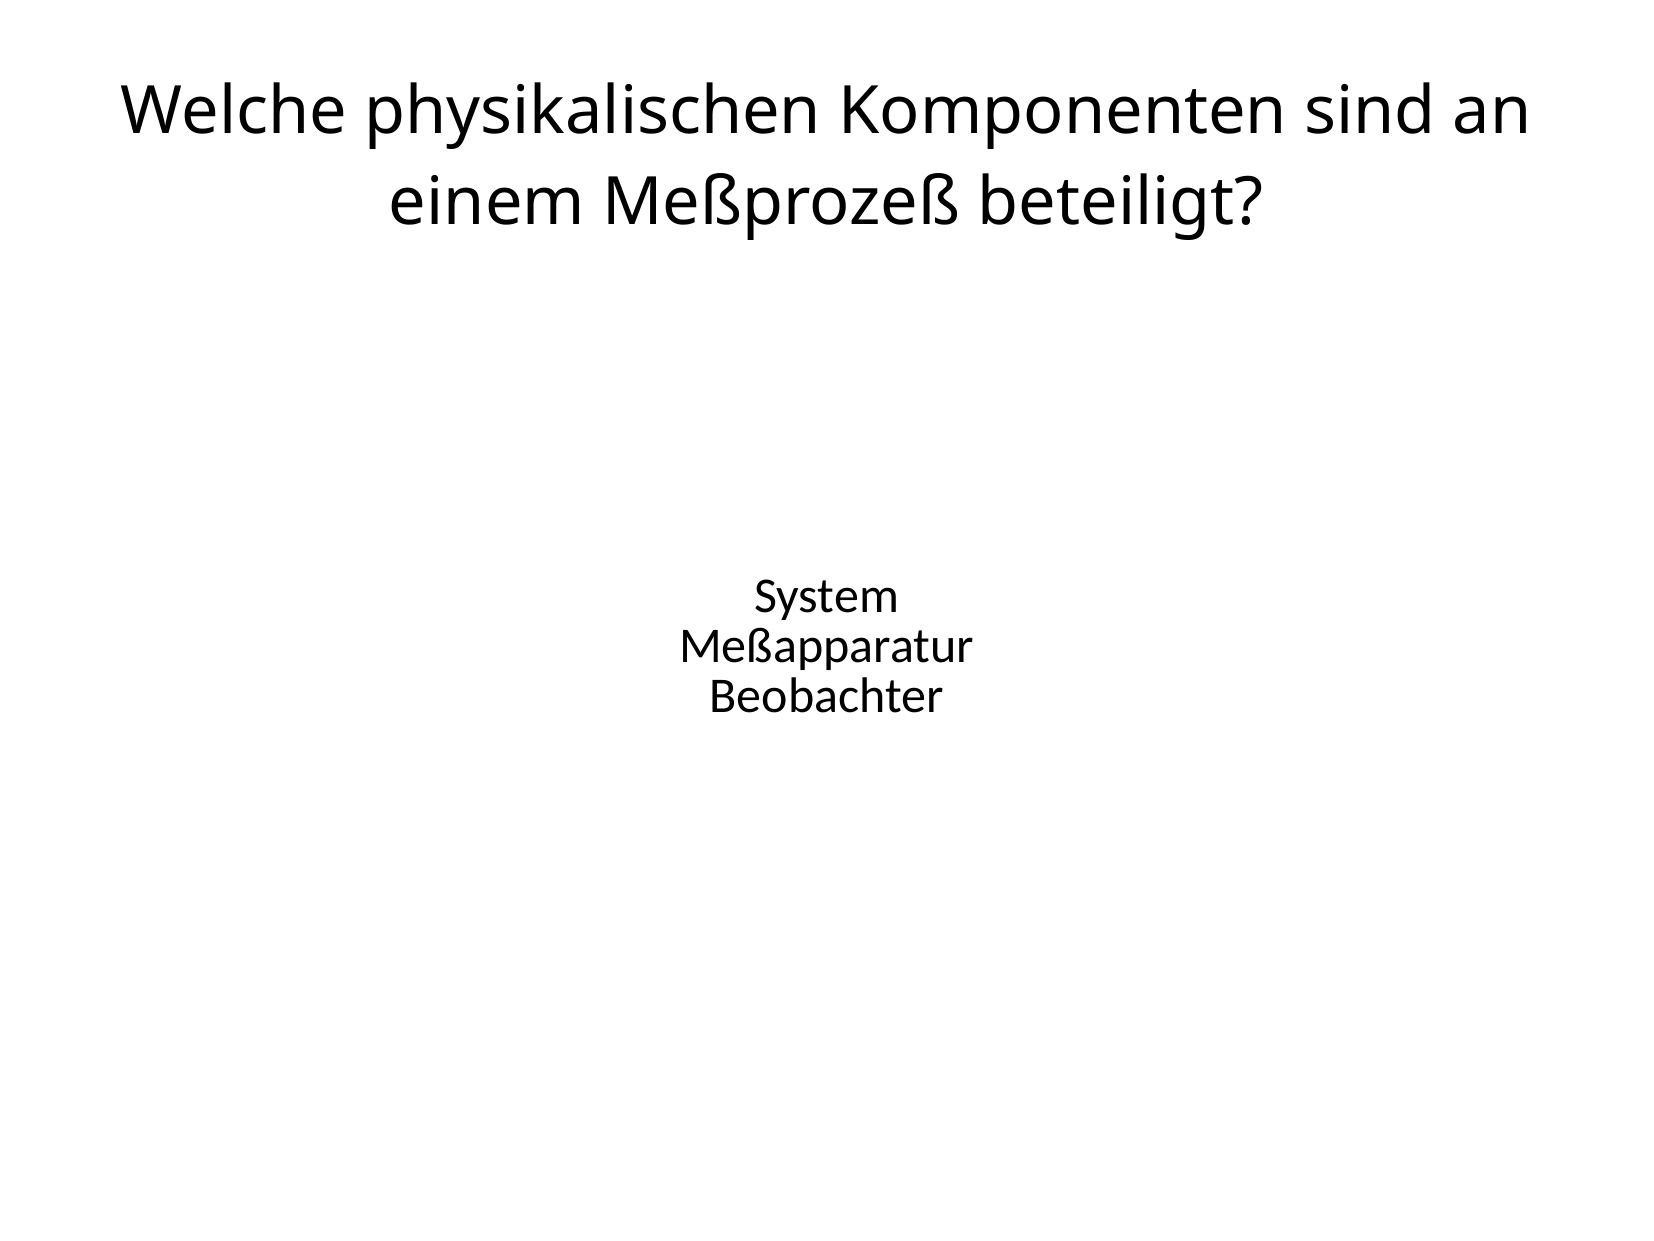

# Welche physikalischen Komponenten sind an einem Meßprozeß beteiligt?
System
Meßapparatur
Beobachter